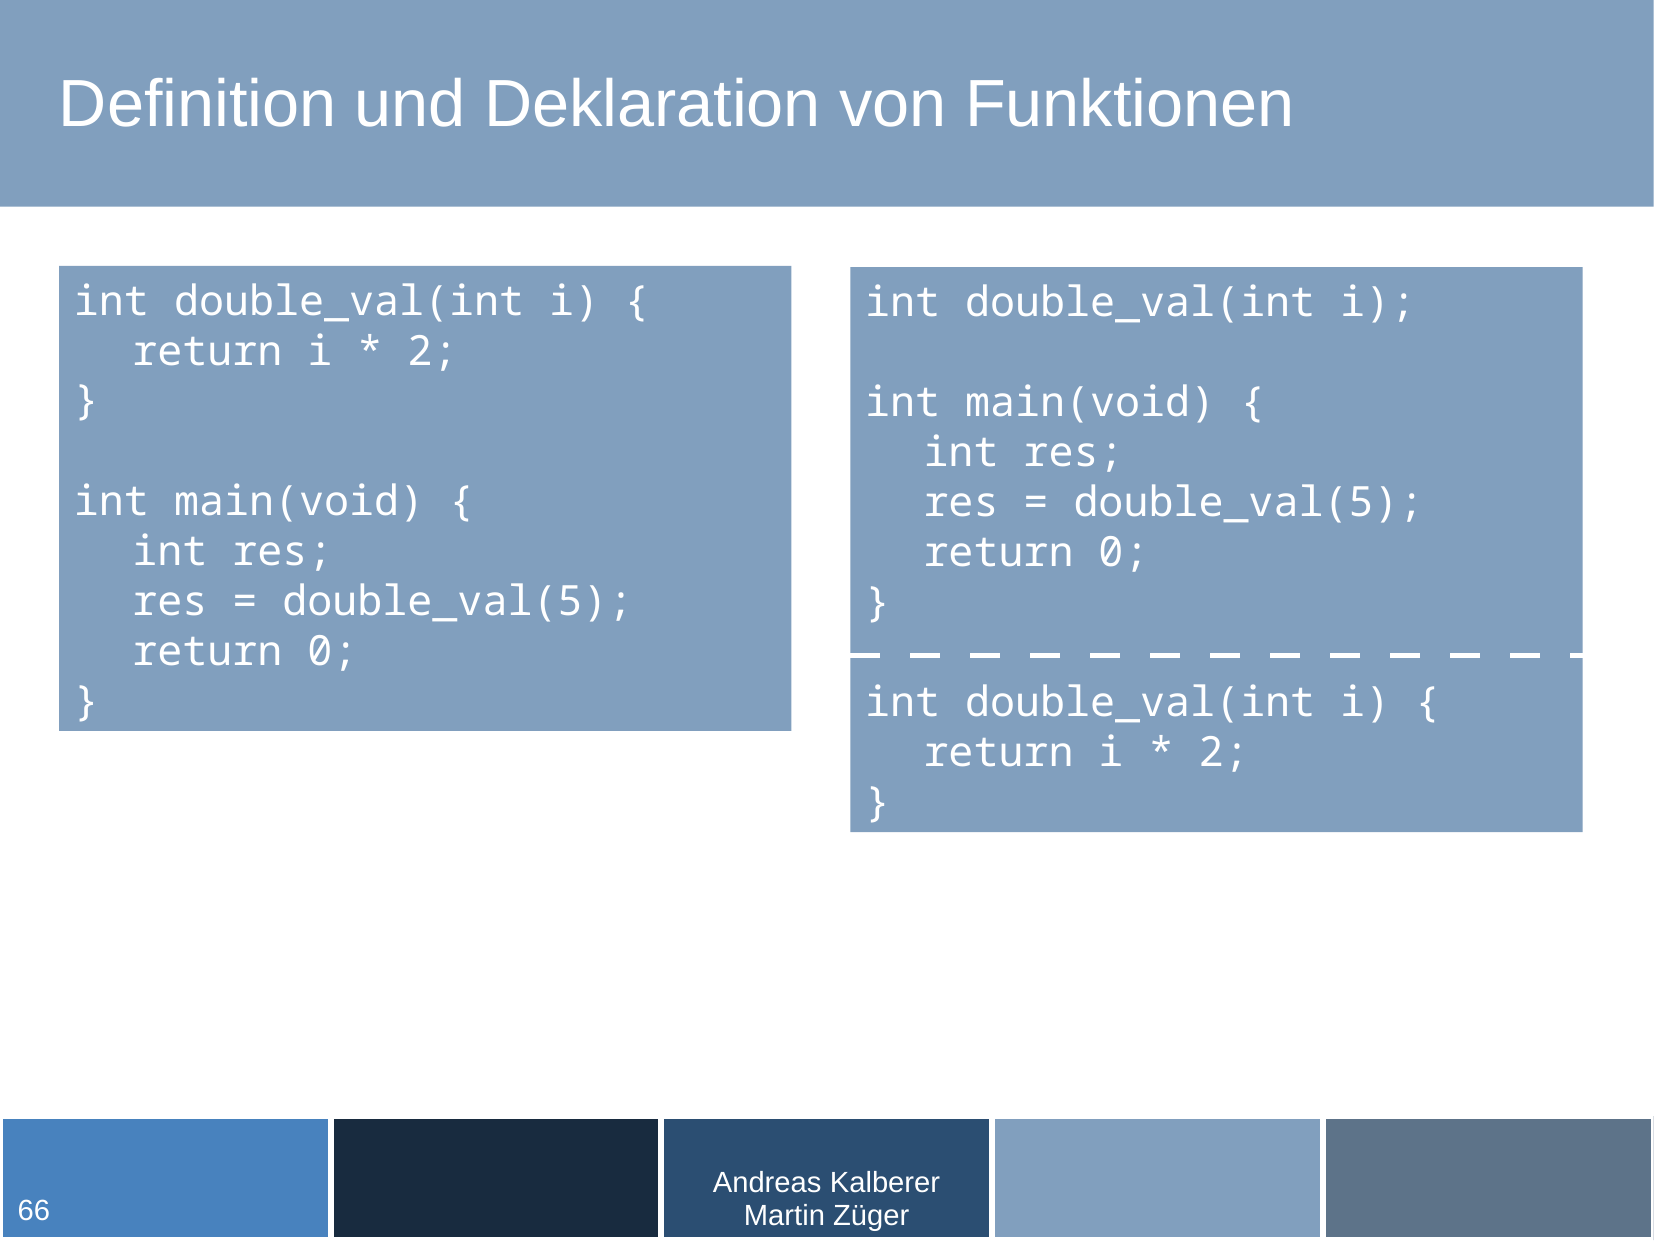

# Definition und Deklaration von Funktionen
int double_val(int i) {
	return i * 2;
}
int main(void) {
	int res;
 	res = double_val(5);
	return 0;
}
int double_val(int i);
int main(void) {
	int res;
 	res = double_val(5);
	return 0;
}
int double_val(int i) {
 	return i * 2;
}
LibreOffice Productivity Suite
66